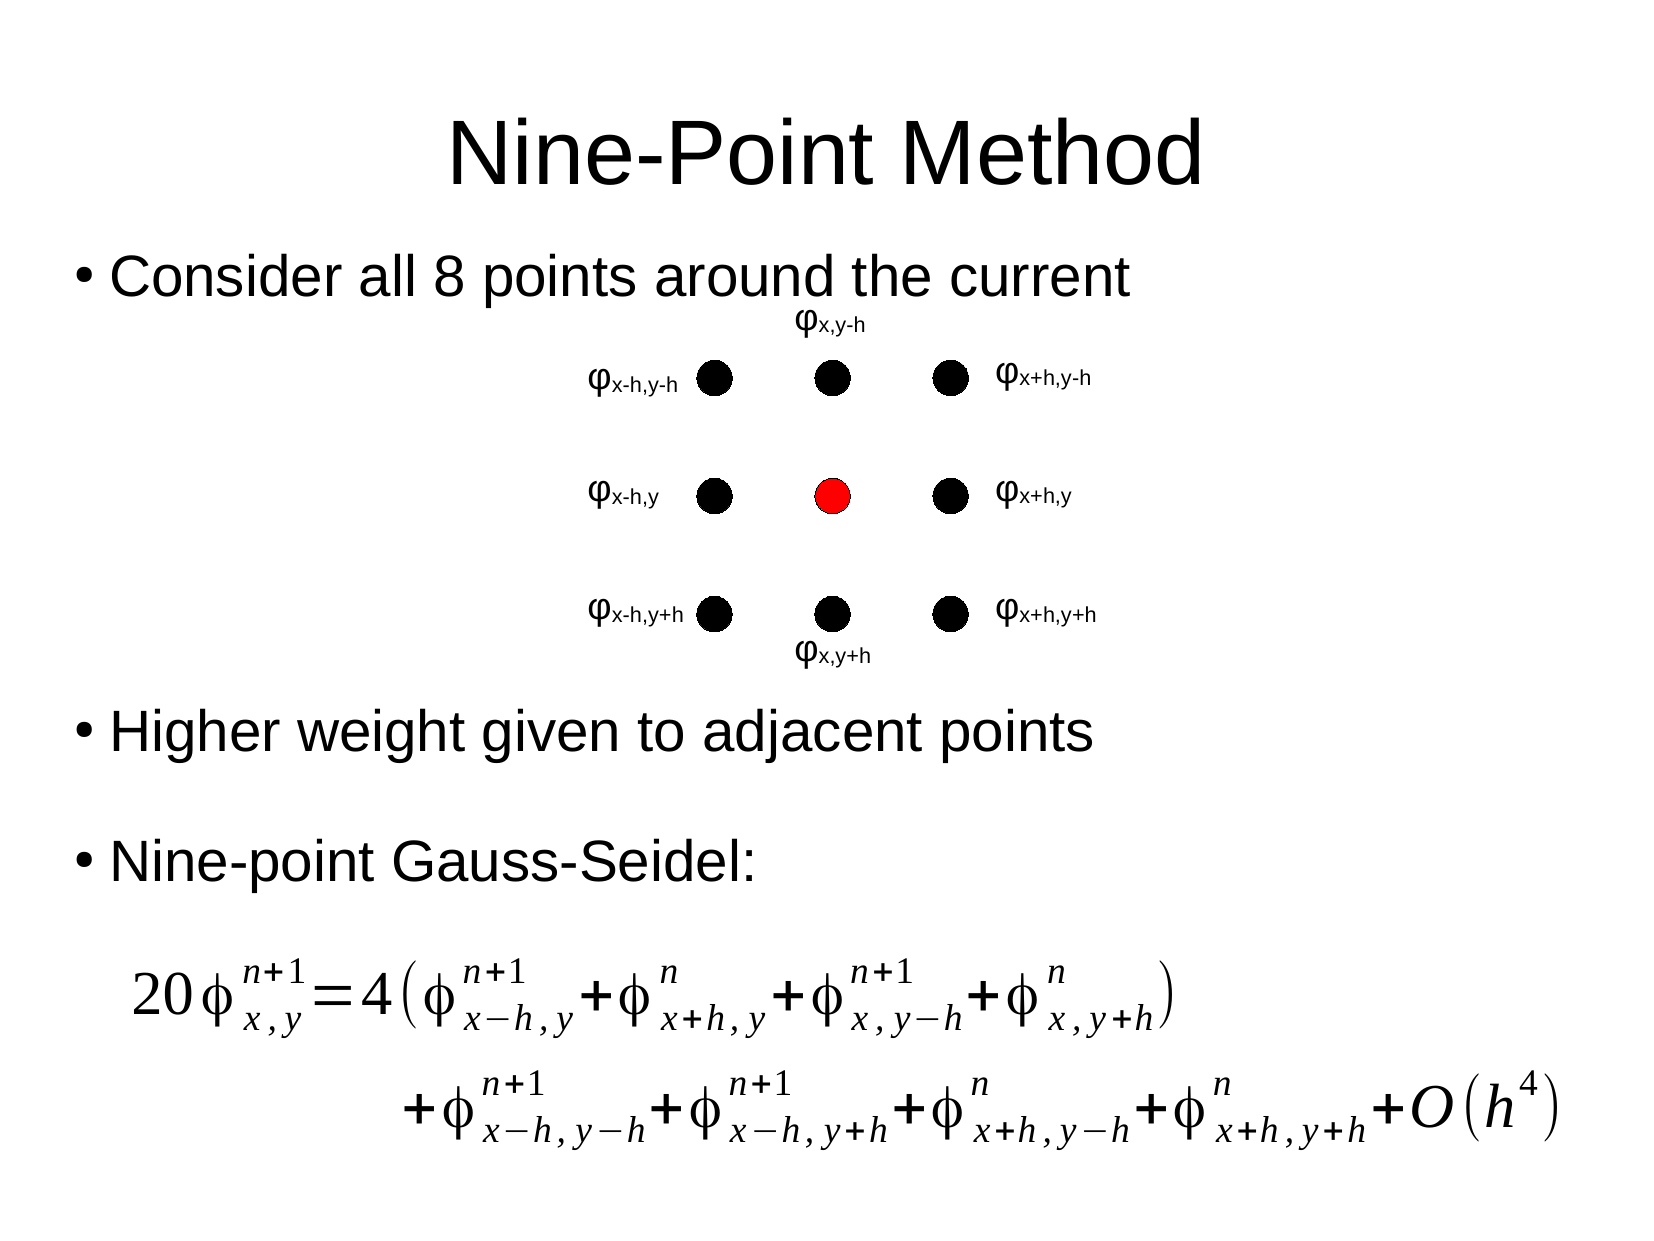

# Nine-Point Method
Consider all 8 points around the current
Higher weight given to adjacent points
Nine-point Gauss-Seidel:
φx,y-h
φx+h,y-h
φx-h,y-h
φx+h,y
φx-h,y
φx+h,y+h
φx-h,y+h
φx,y+h